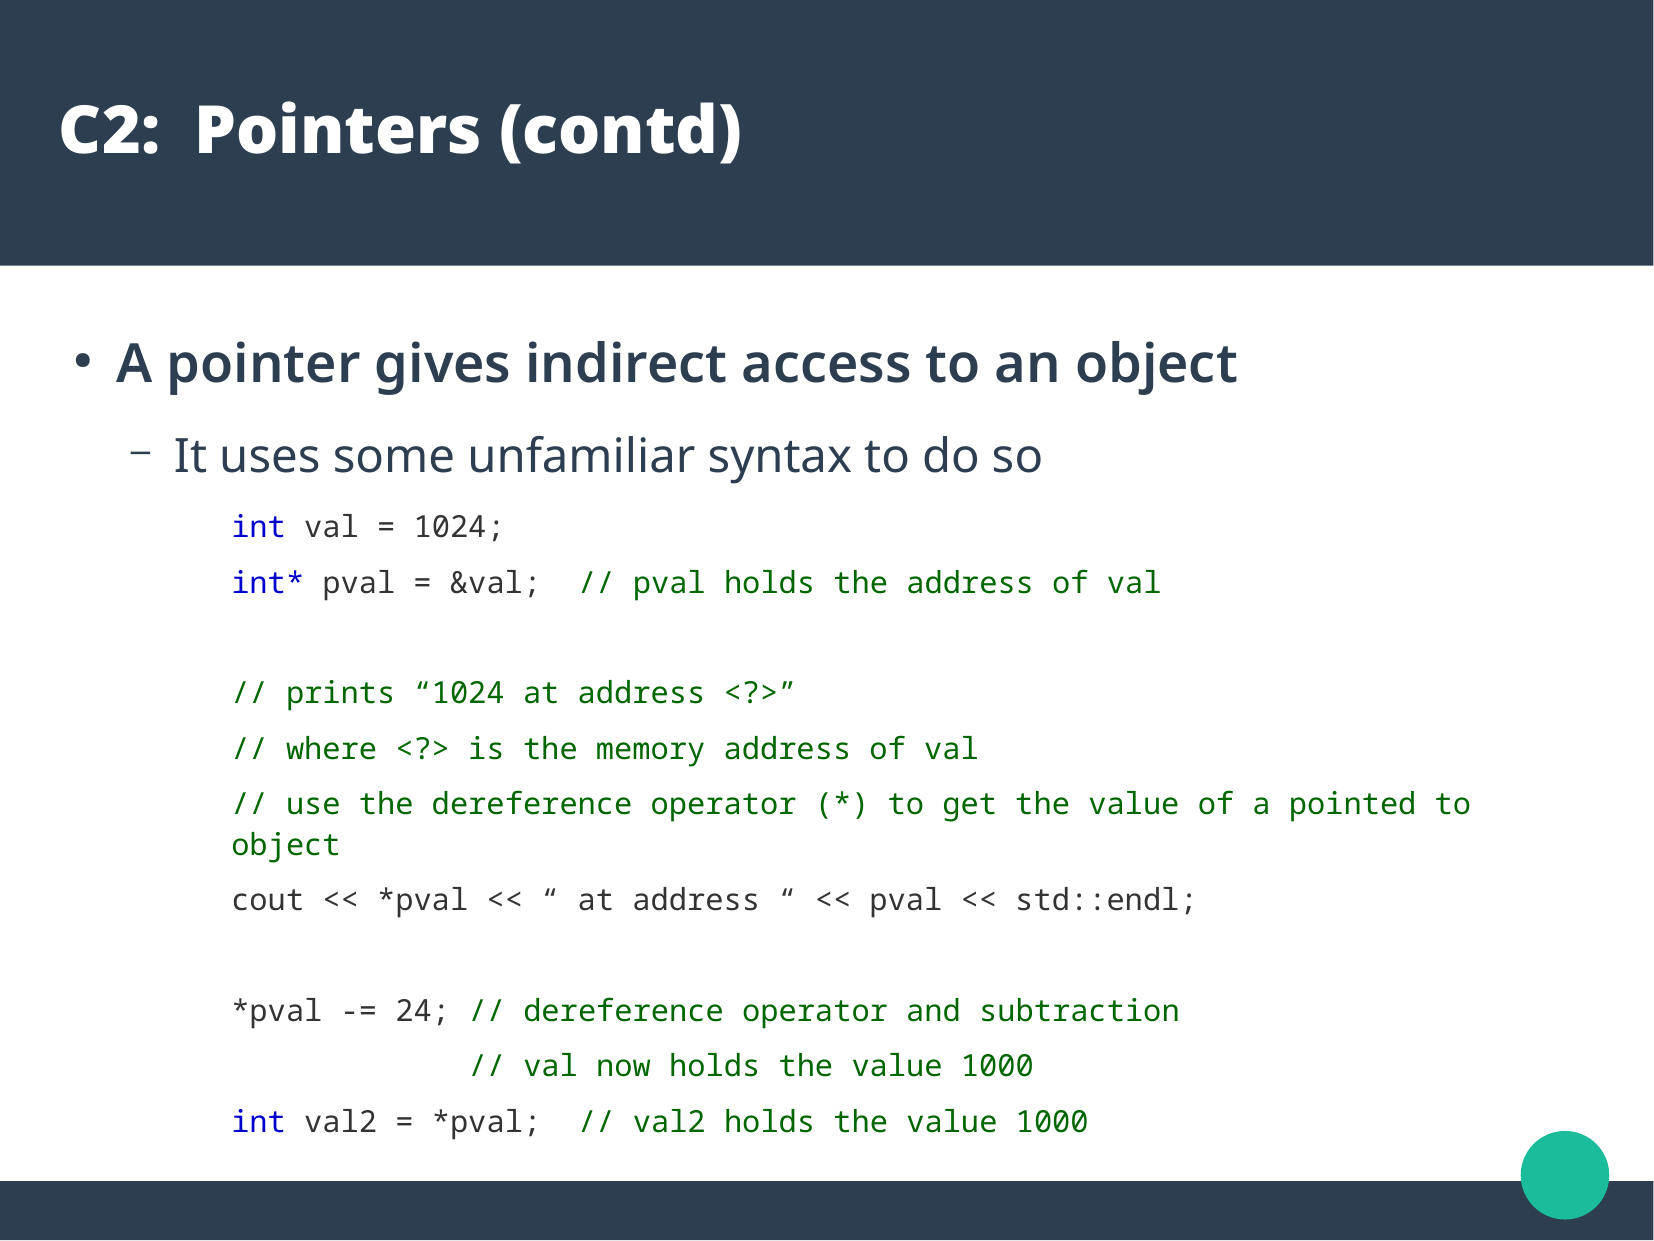

# C2: Pointers (contd)
A pointer gives indirect access to an object
It uses some unfamiliar syntax to do so
int val = 1024;
int* pval = &val; // pval holds the address of val
// prints “1024 at address <?>”
// where <?> is the memory address of val
// use the dereference operator (*) to get the value of a pointed to object
cout << *pval << “ at address “ << pval << std::endl;
*pval -= 24; // dereference operator and subtraction
 // val now holds the value 1000
int val2 = *pval; // val2 holds the value 1000